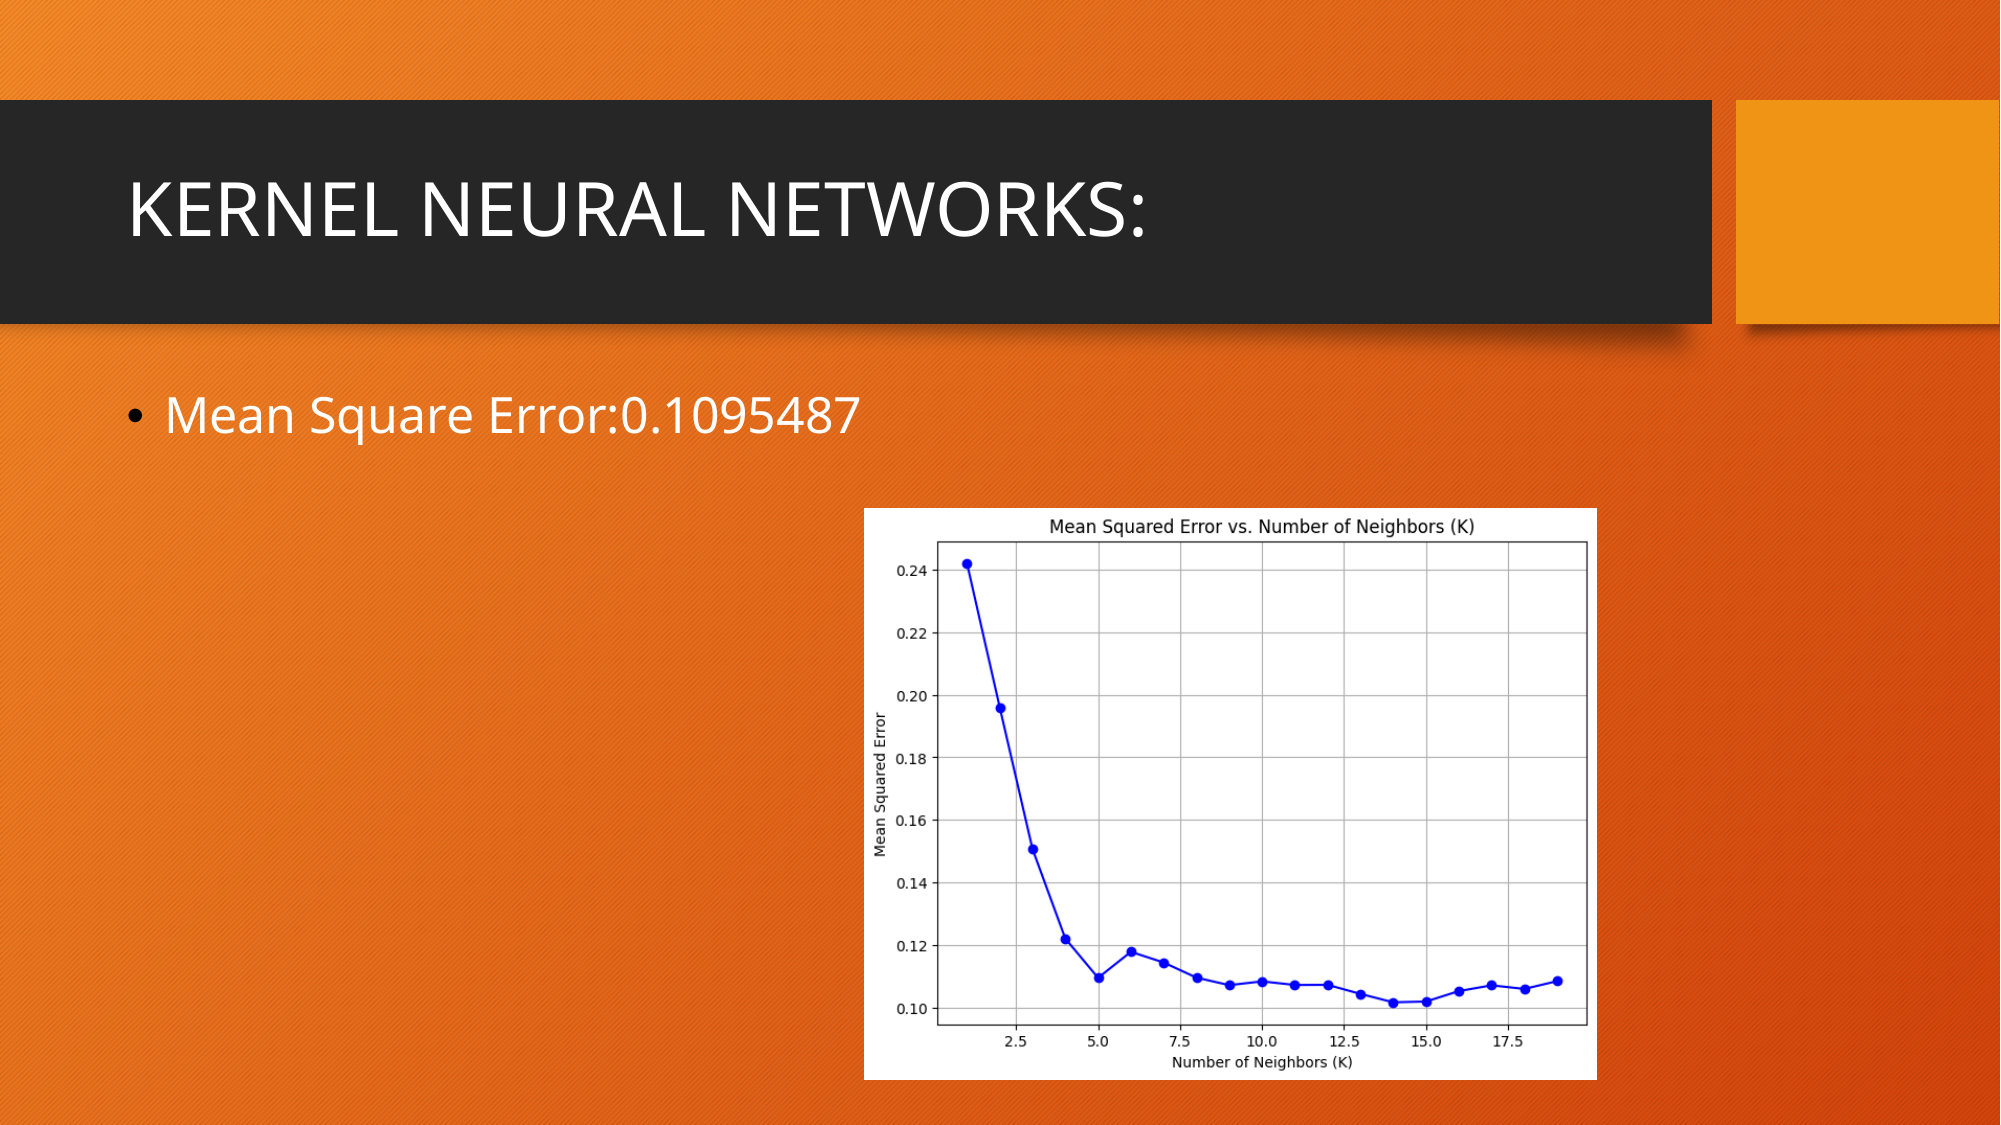

# KERNEL NEURAL NETWORKS:
Mean Square Error:0.1095487